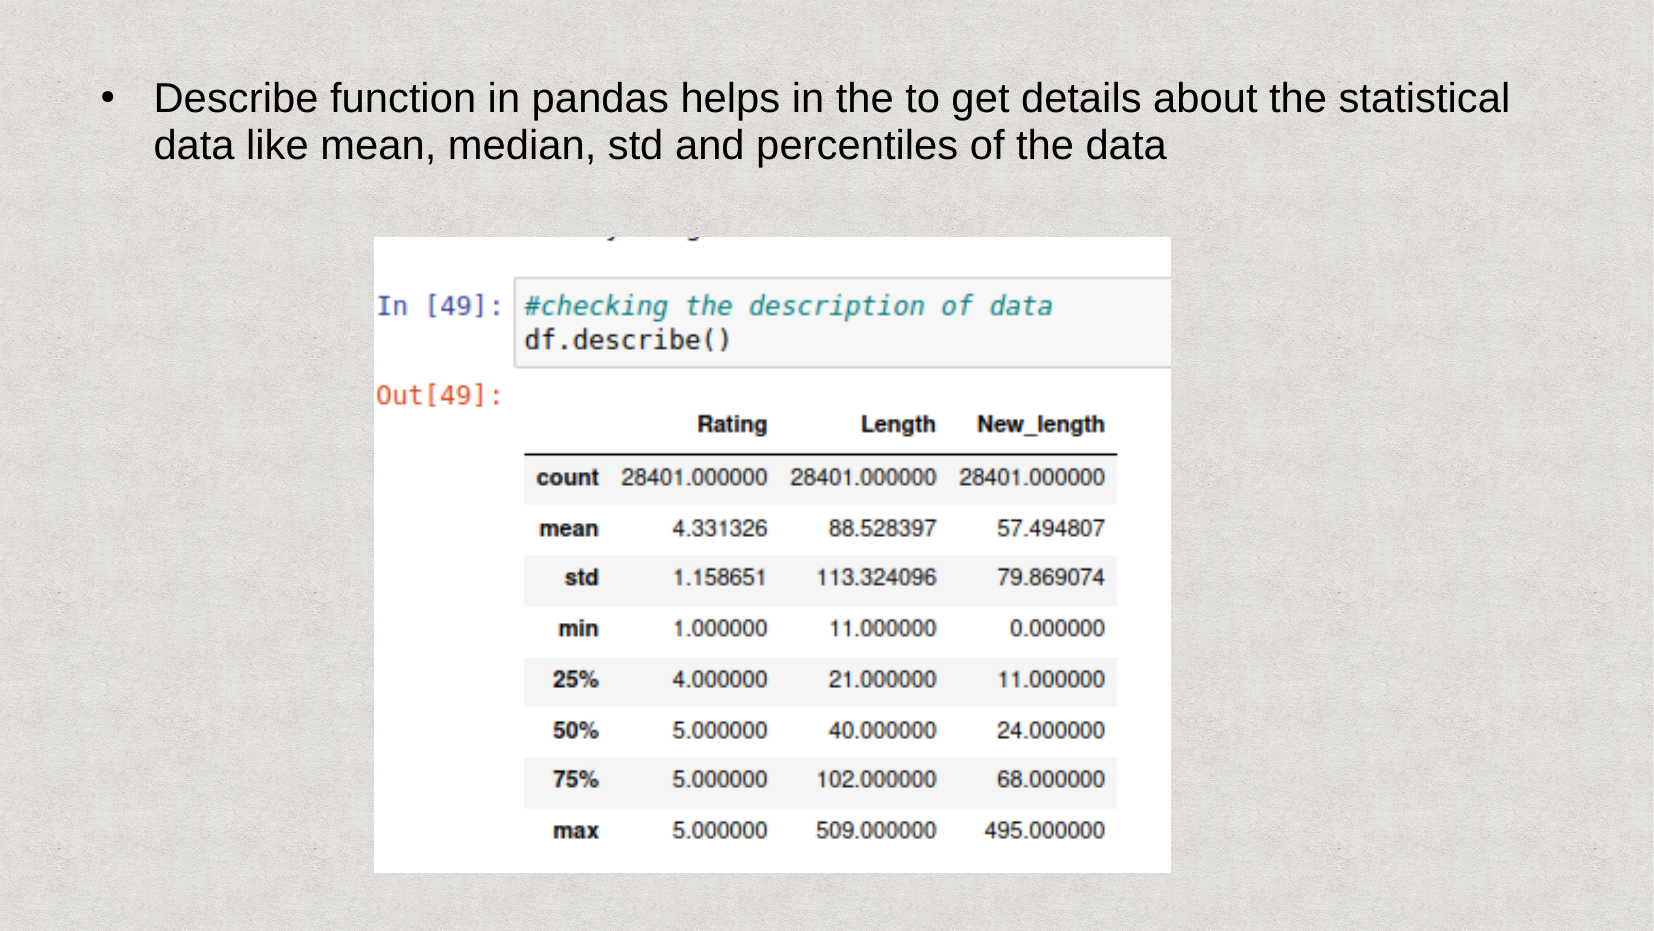

# Describe function in pandas helps in the to get details about the statistical data like mean, median, std and percentiles of the data